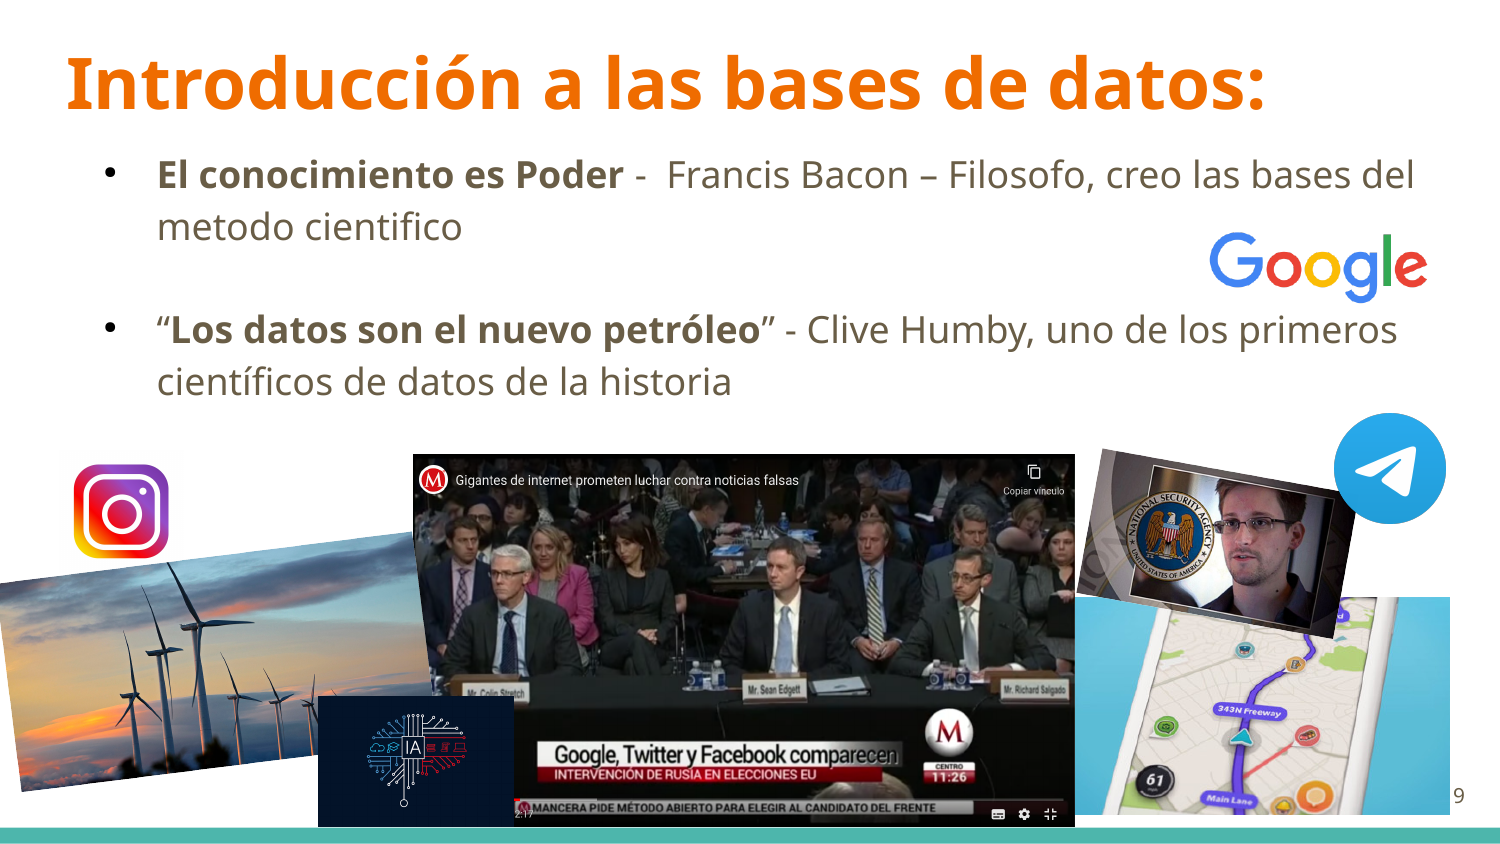

# Introducción a las bases de datos:
El conocimiento es Poder - Francis Bacon – Filosofo, creo las bases del metodo cientifico
“Los datos son el nuevo petróleo” - Clive Humby, uno de los primeros científicos de datos de la historia